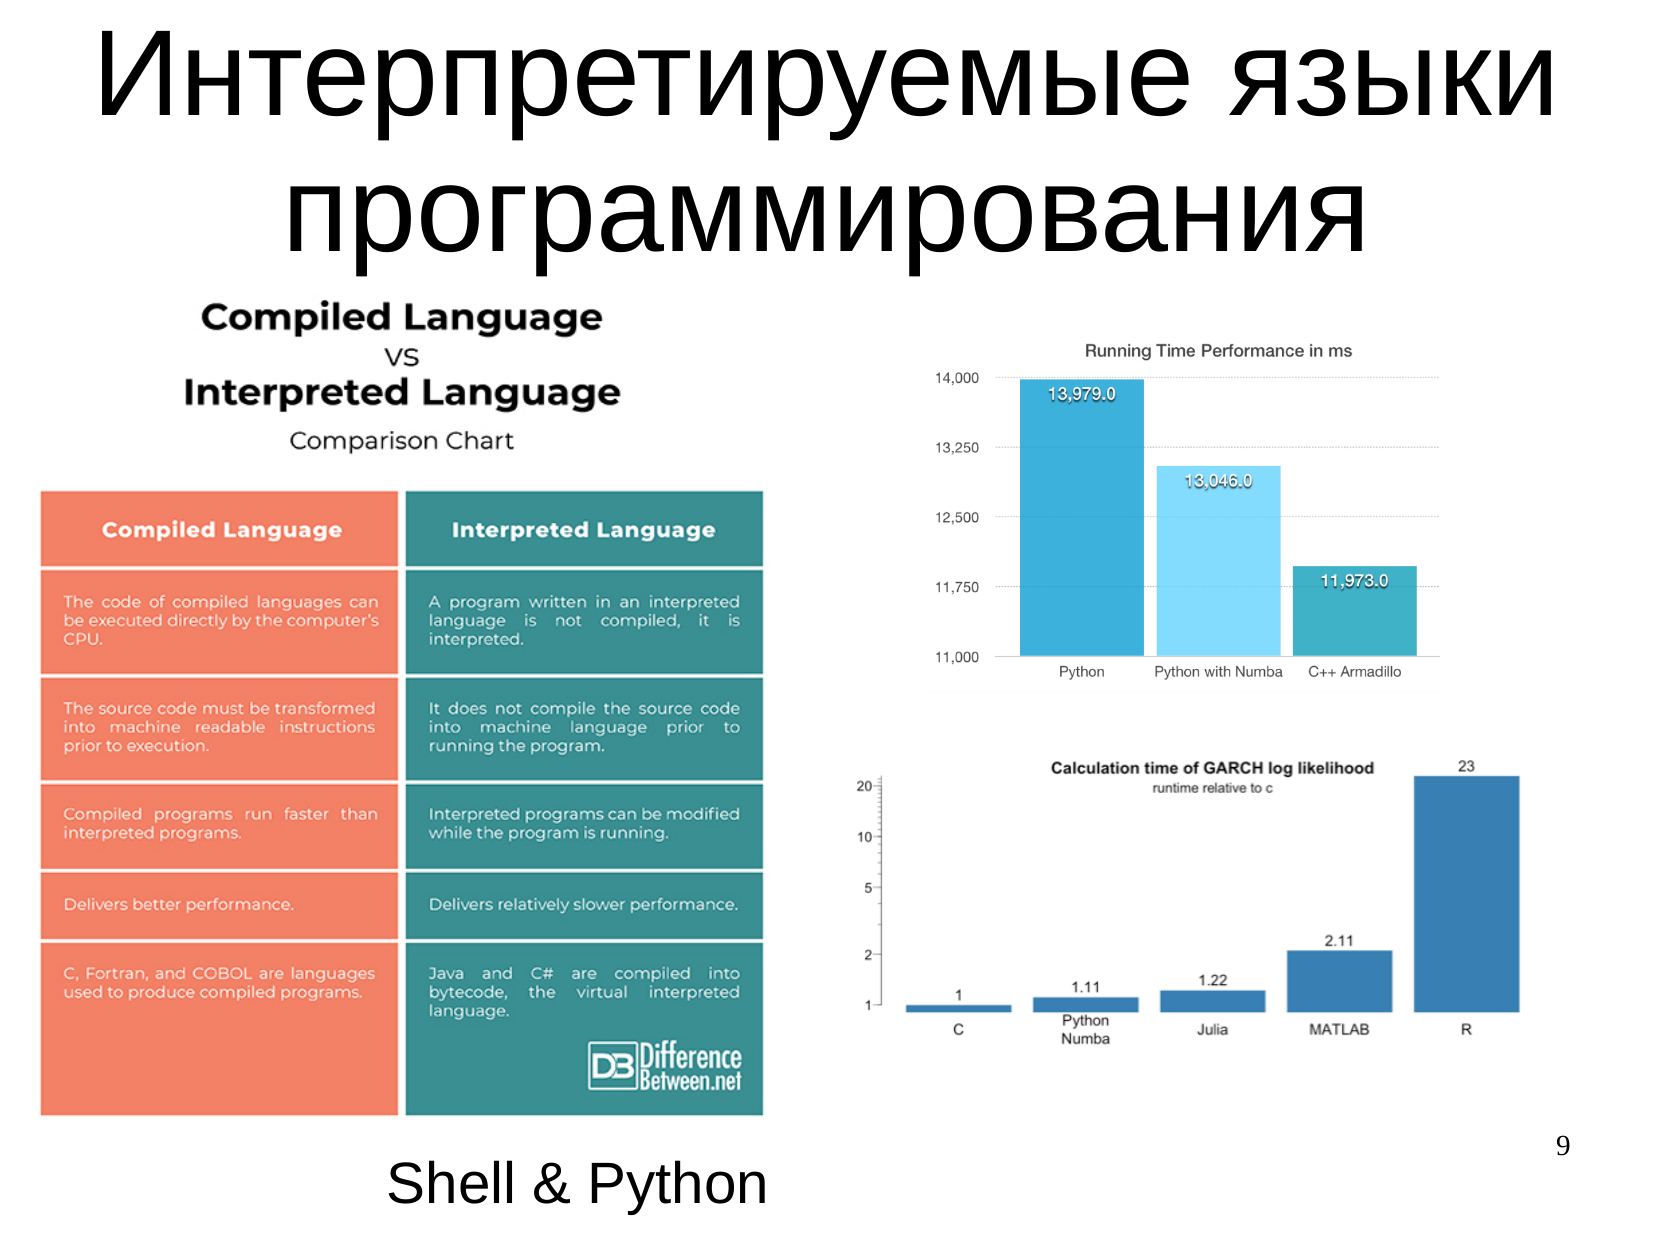

# Интерпретируемые языки программирования
9
Shell & Python